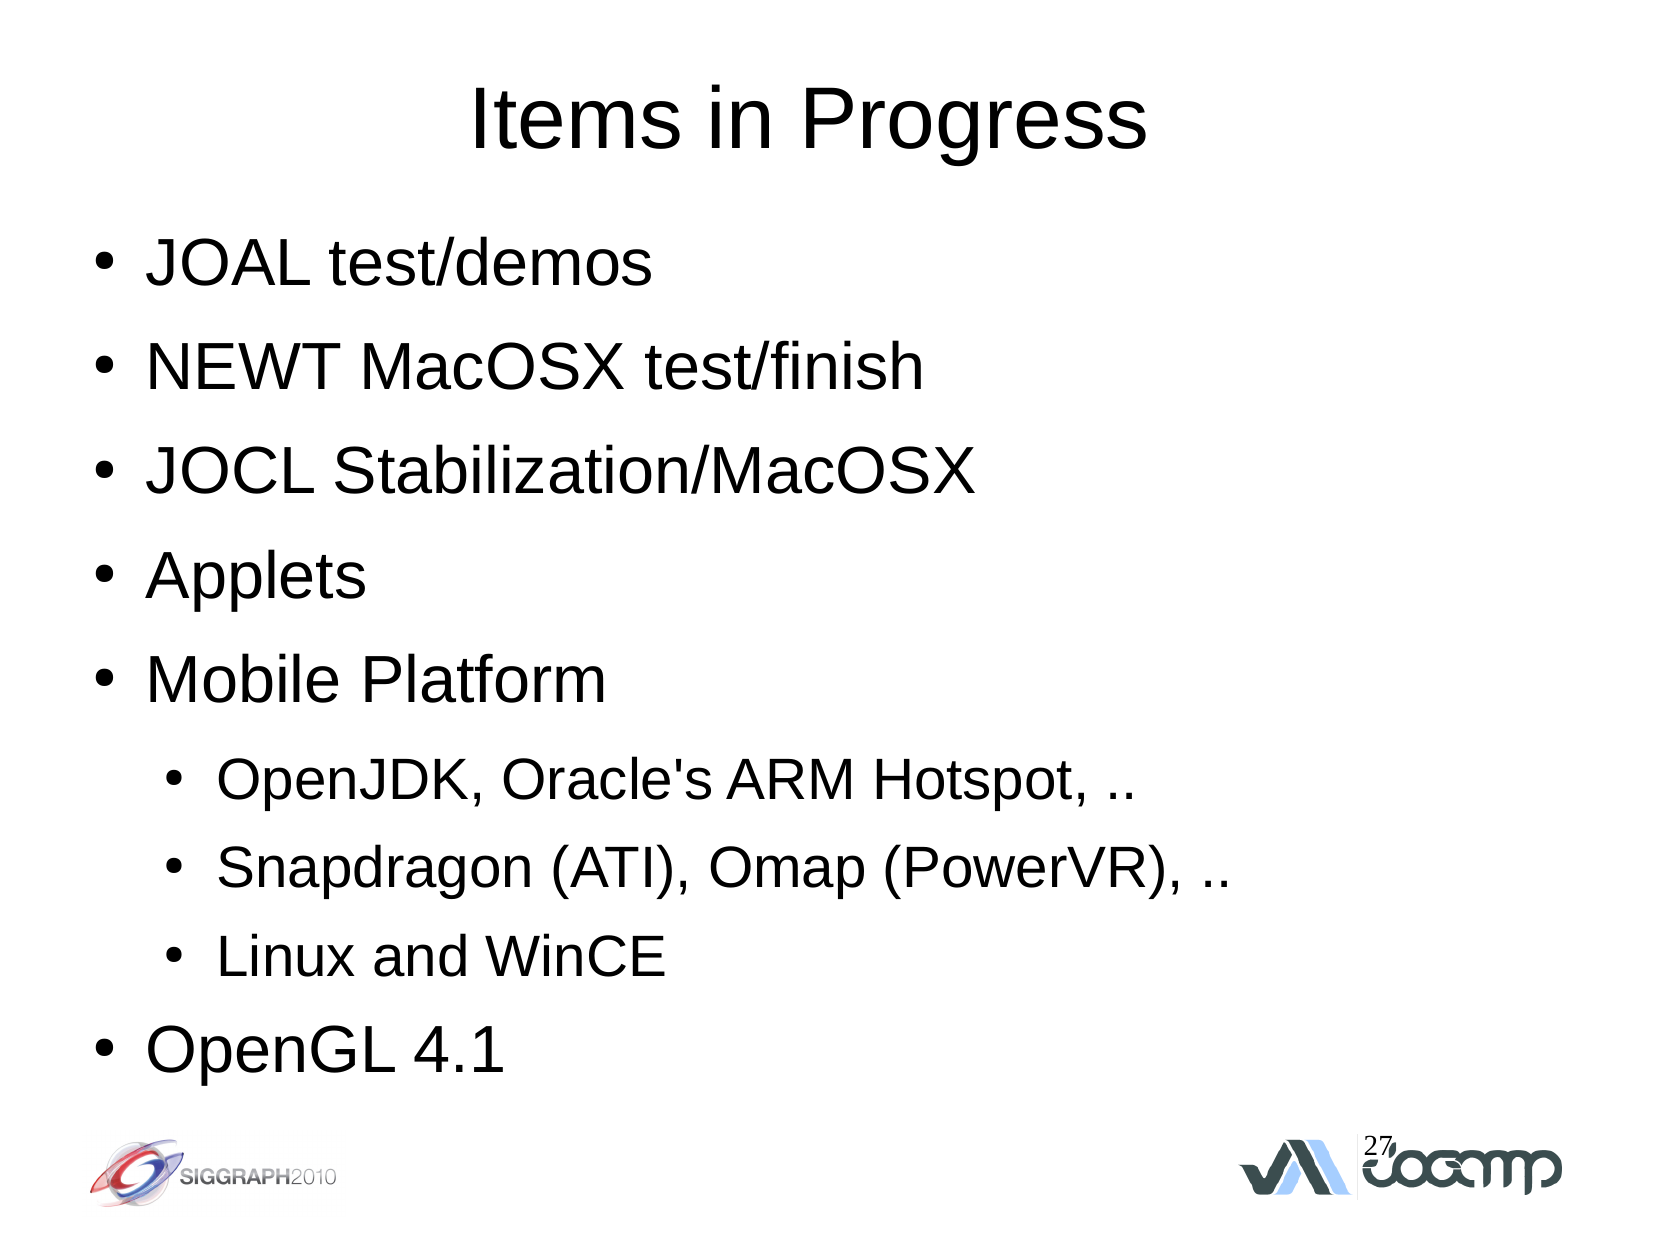

# Items in Progress
JOAL test/demos
NEWT MacOSX test/finish
JOCL Stabilization/MacOSX
Applets
Mobile Platform
OpenJDK, Oracle's ARM Hotspot, ..
Snapdragon (ATI), Omap (PowerVR), ..
Linux and WinCE
OpenGL 4.1
27